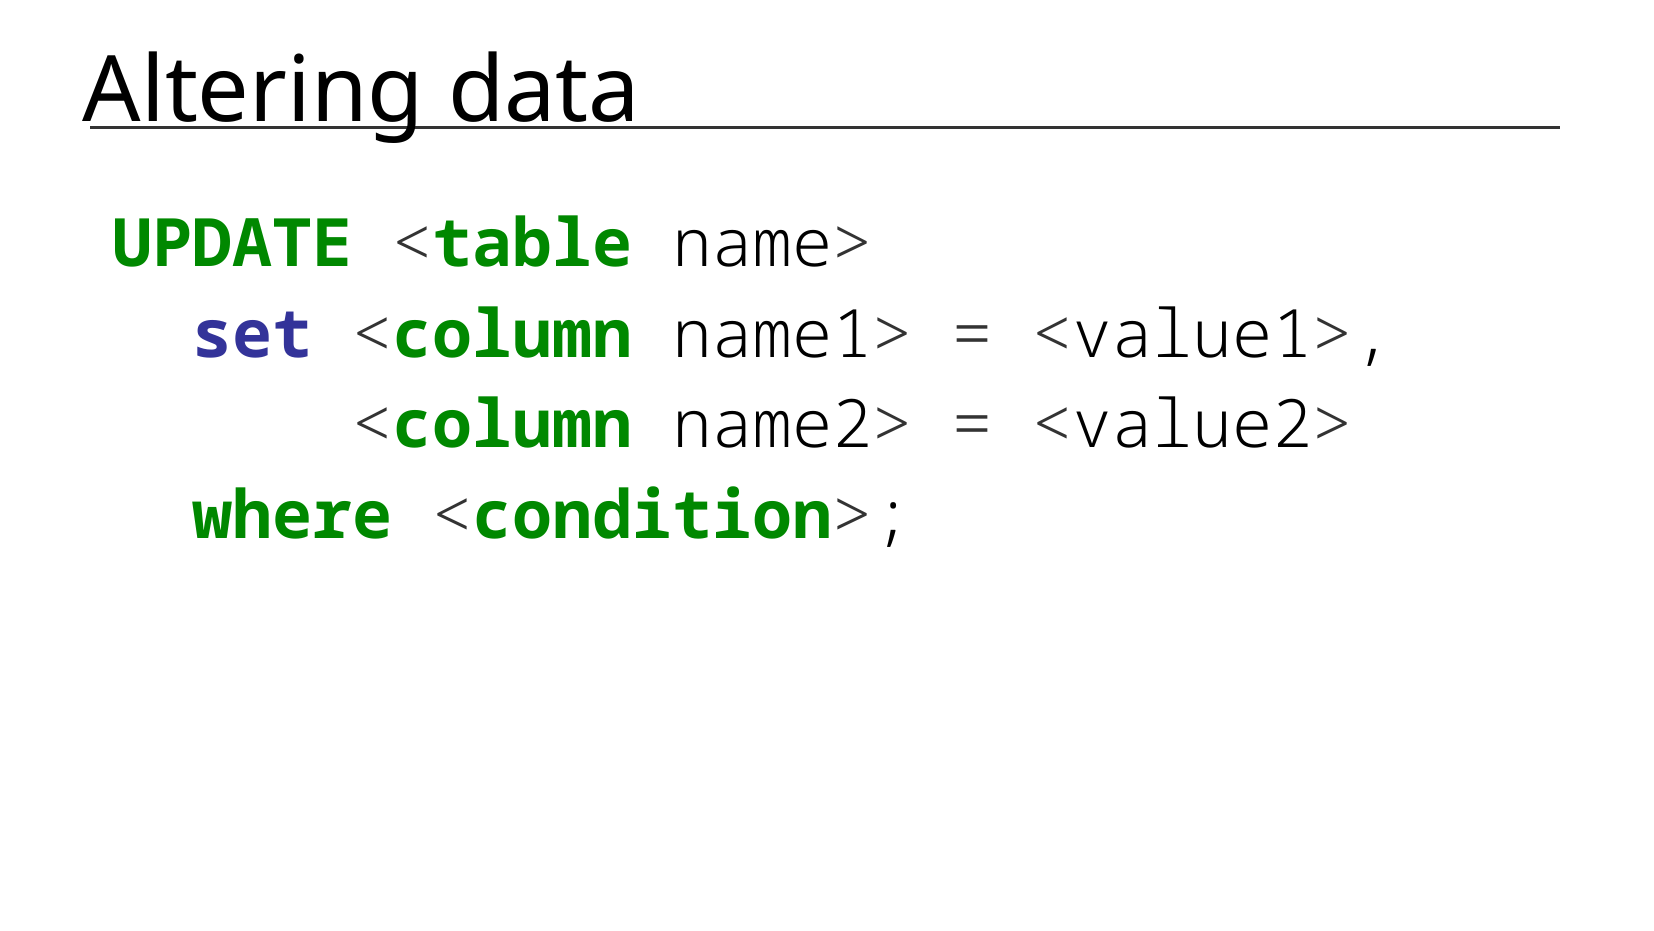

# Altering data
UPDATE <table name>
 set <column name1> = <value1>,
 <column name2> = <value2>
 where <condition>;